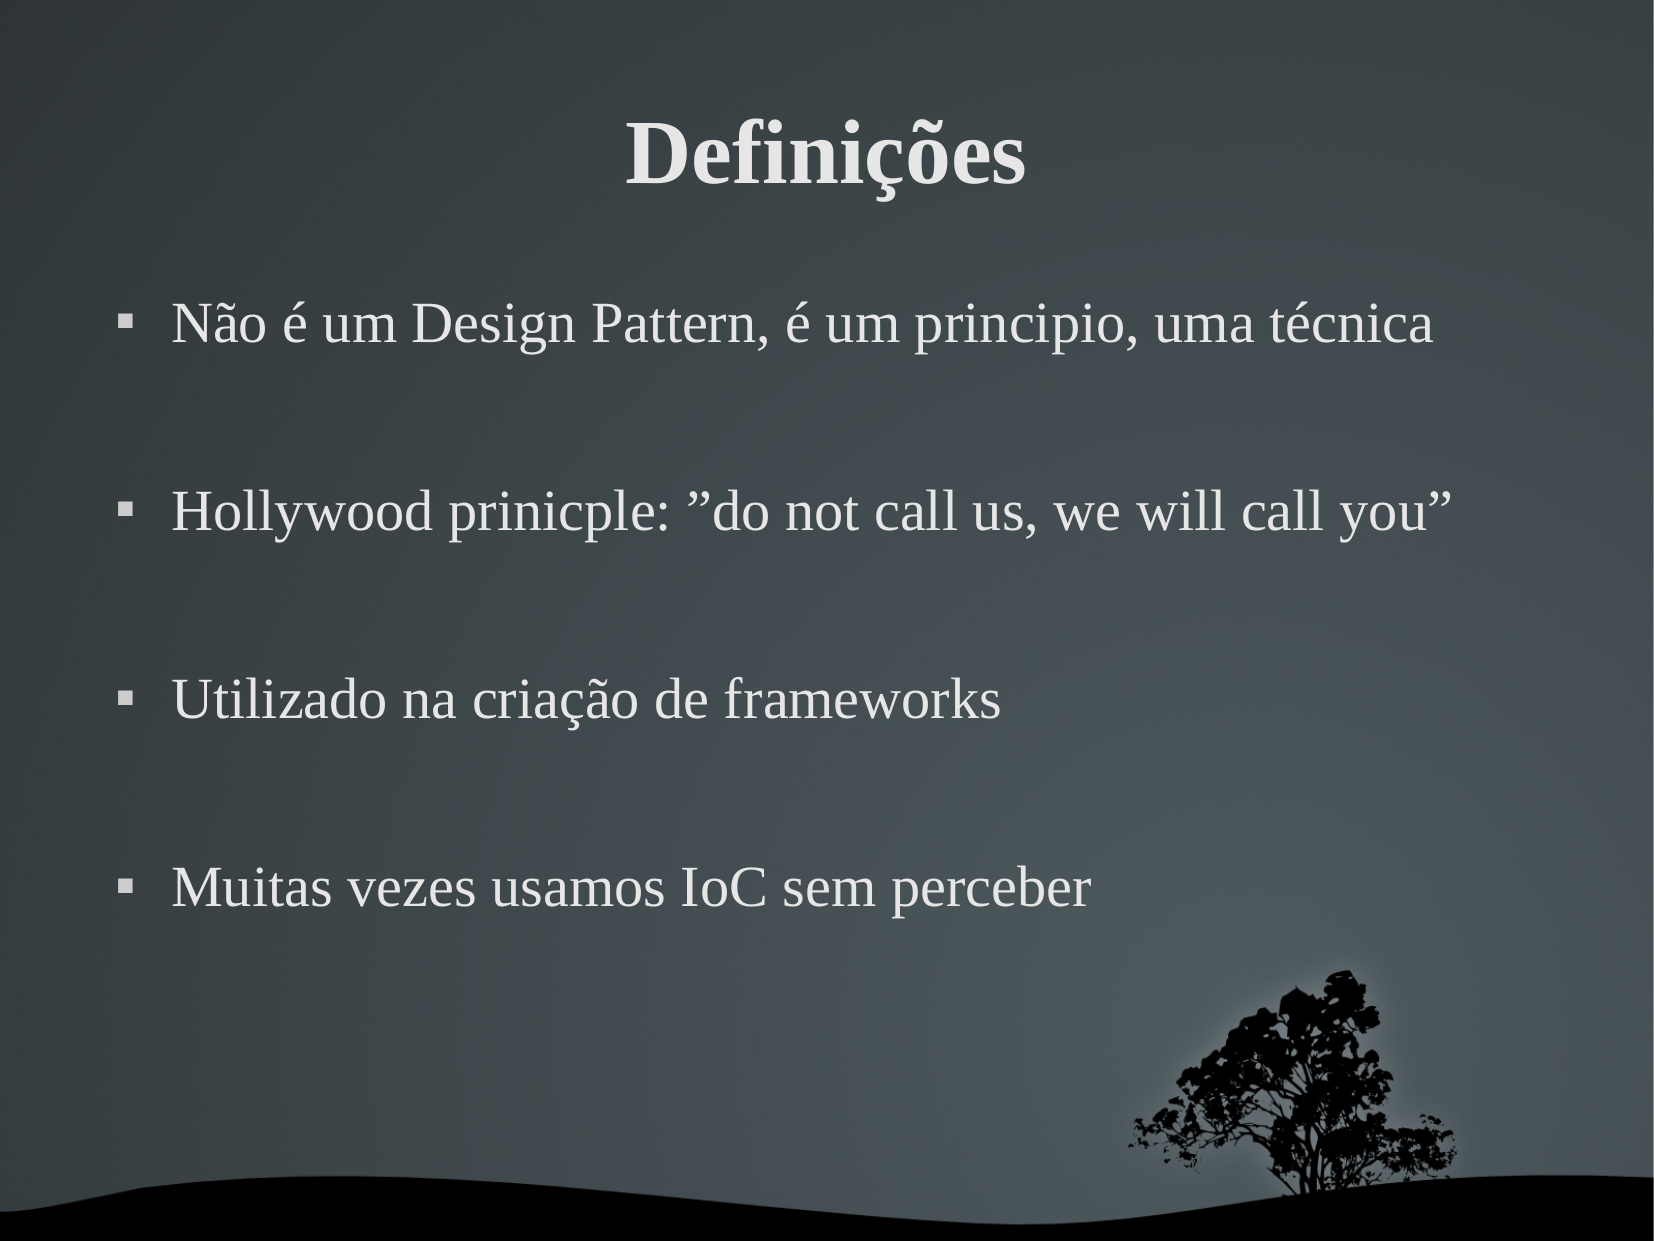

# Definições
Não é um Design Pattern, é um principio, uma técnica
Hollywood prinicple: ”do not call us, we will call you”
Utilizado na criação de frameworks
Muitas vezes usamos IoC sem perceber